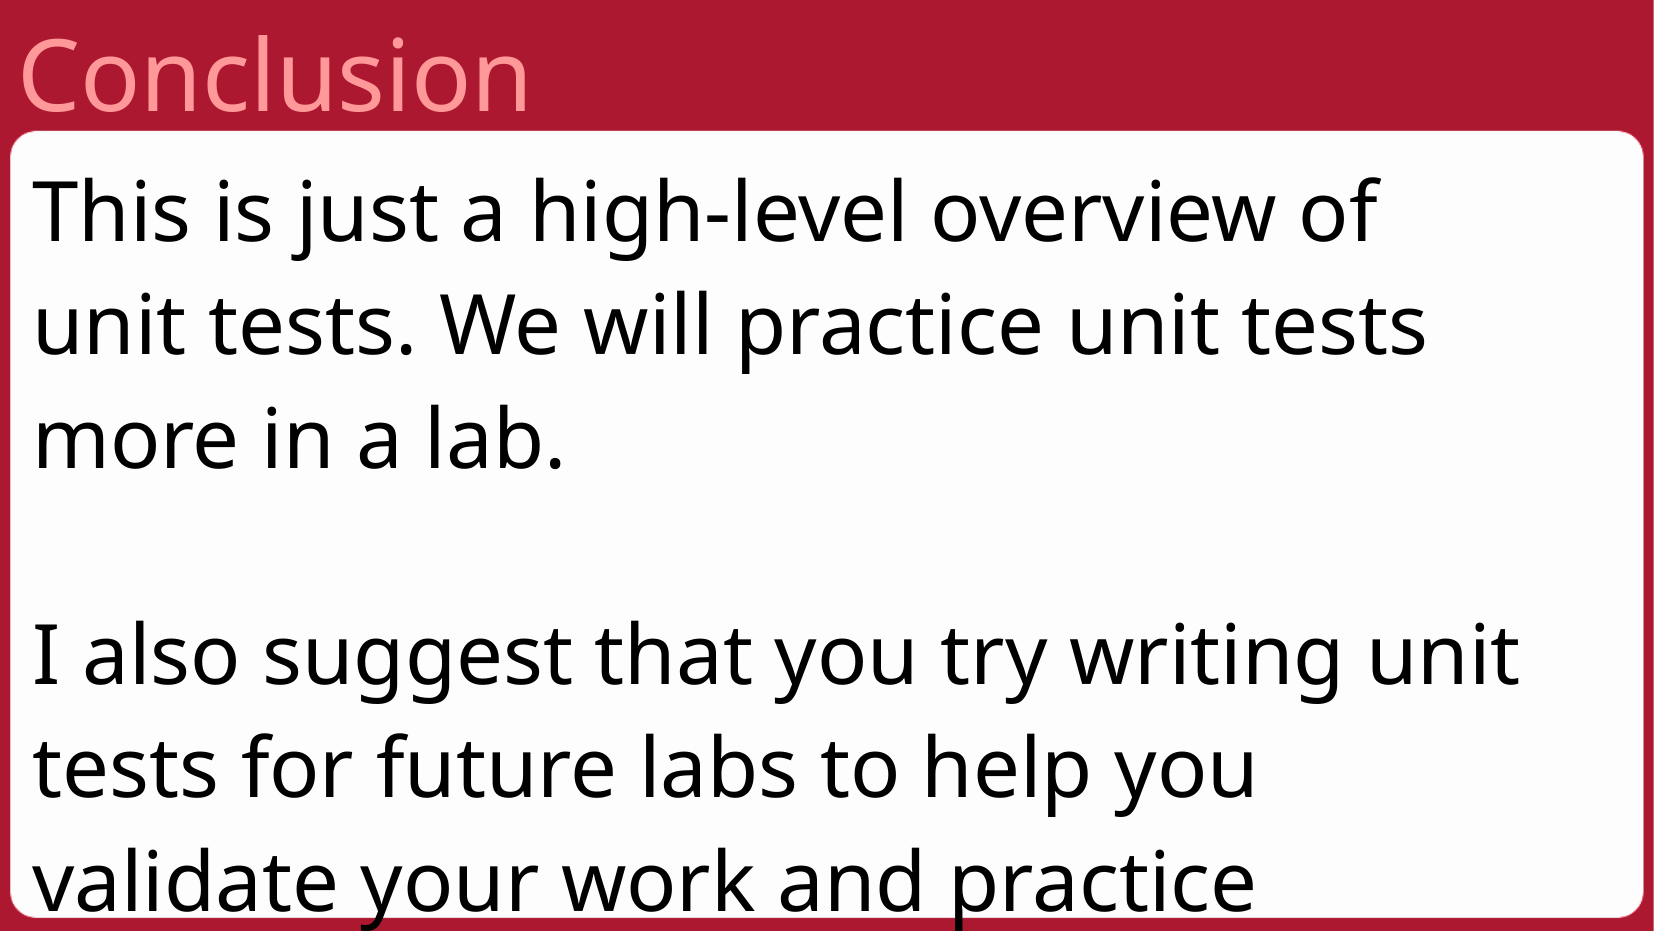

# Conclusion
This is just a high-level overview of unit tests. We will practice unit tests more in a lab.
I also suggest that you try writing unit tests for future labs to help you validate your work and practice writing unit tests. :)